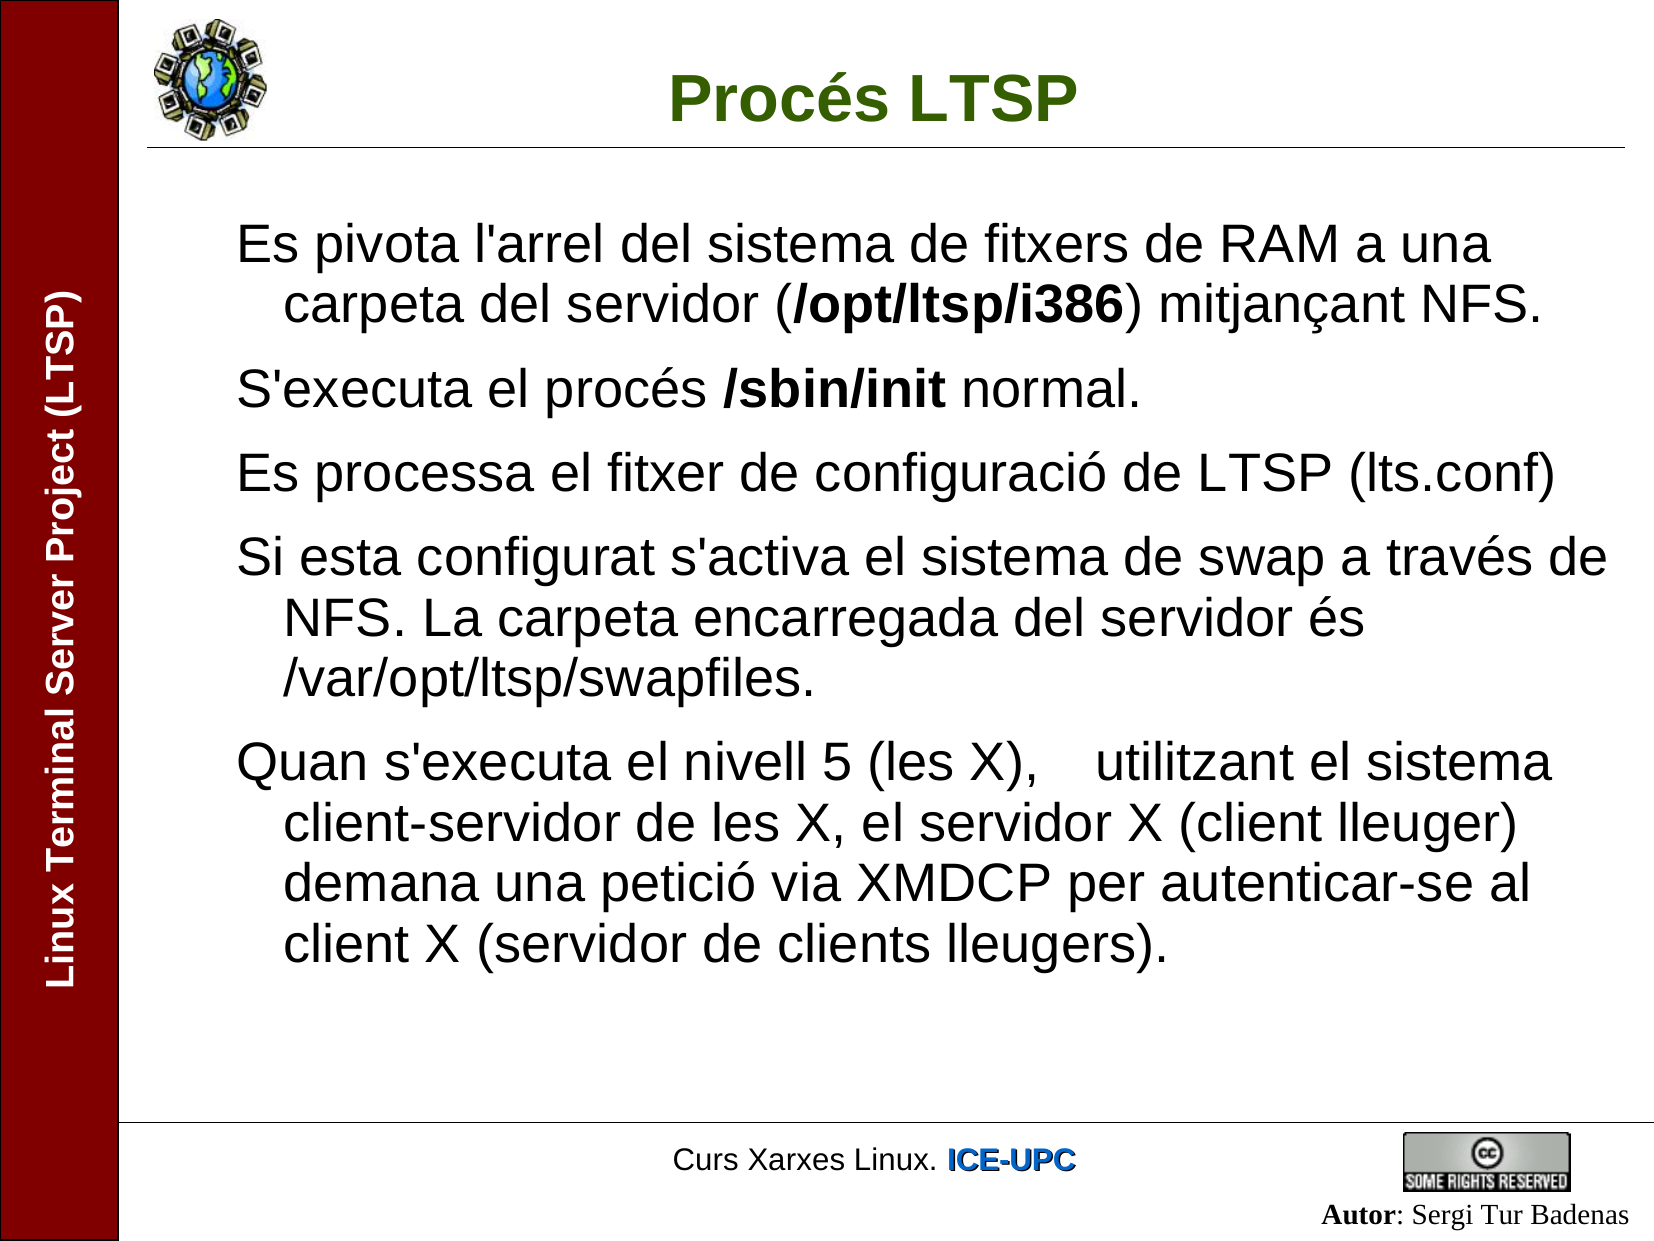

# Procés LTSP
Es pivota l'arrel del sistema de fitxers de RAM a una carpeta del servidor (/opt/ltsp/i386) mitjançant NFS.
S'executa el procés /sbin/init normal.
Es processa el fitxer de configuració de LTSP (lts.conf)
Si esta configurat s'activa el sistema de swap a través de NFS. La carpeta encarregada del servidor és /var/opt/ltsp/swapfiles.
Quan s'executa el nivell 5 (les X),	utilitzant el sistema client-servidor de les X, el servidor X (client lleuger) demana una petició via XMDCP per autenticar-se al client X (servidor de clients lleugers).